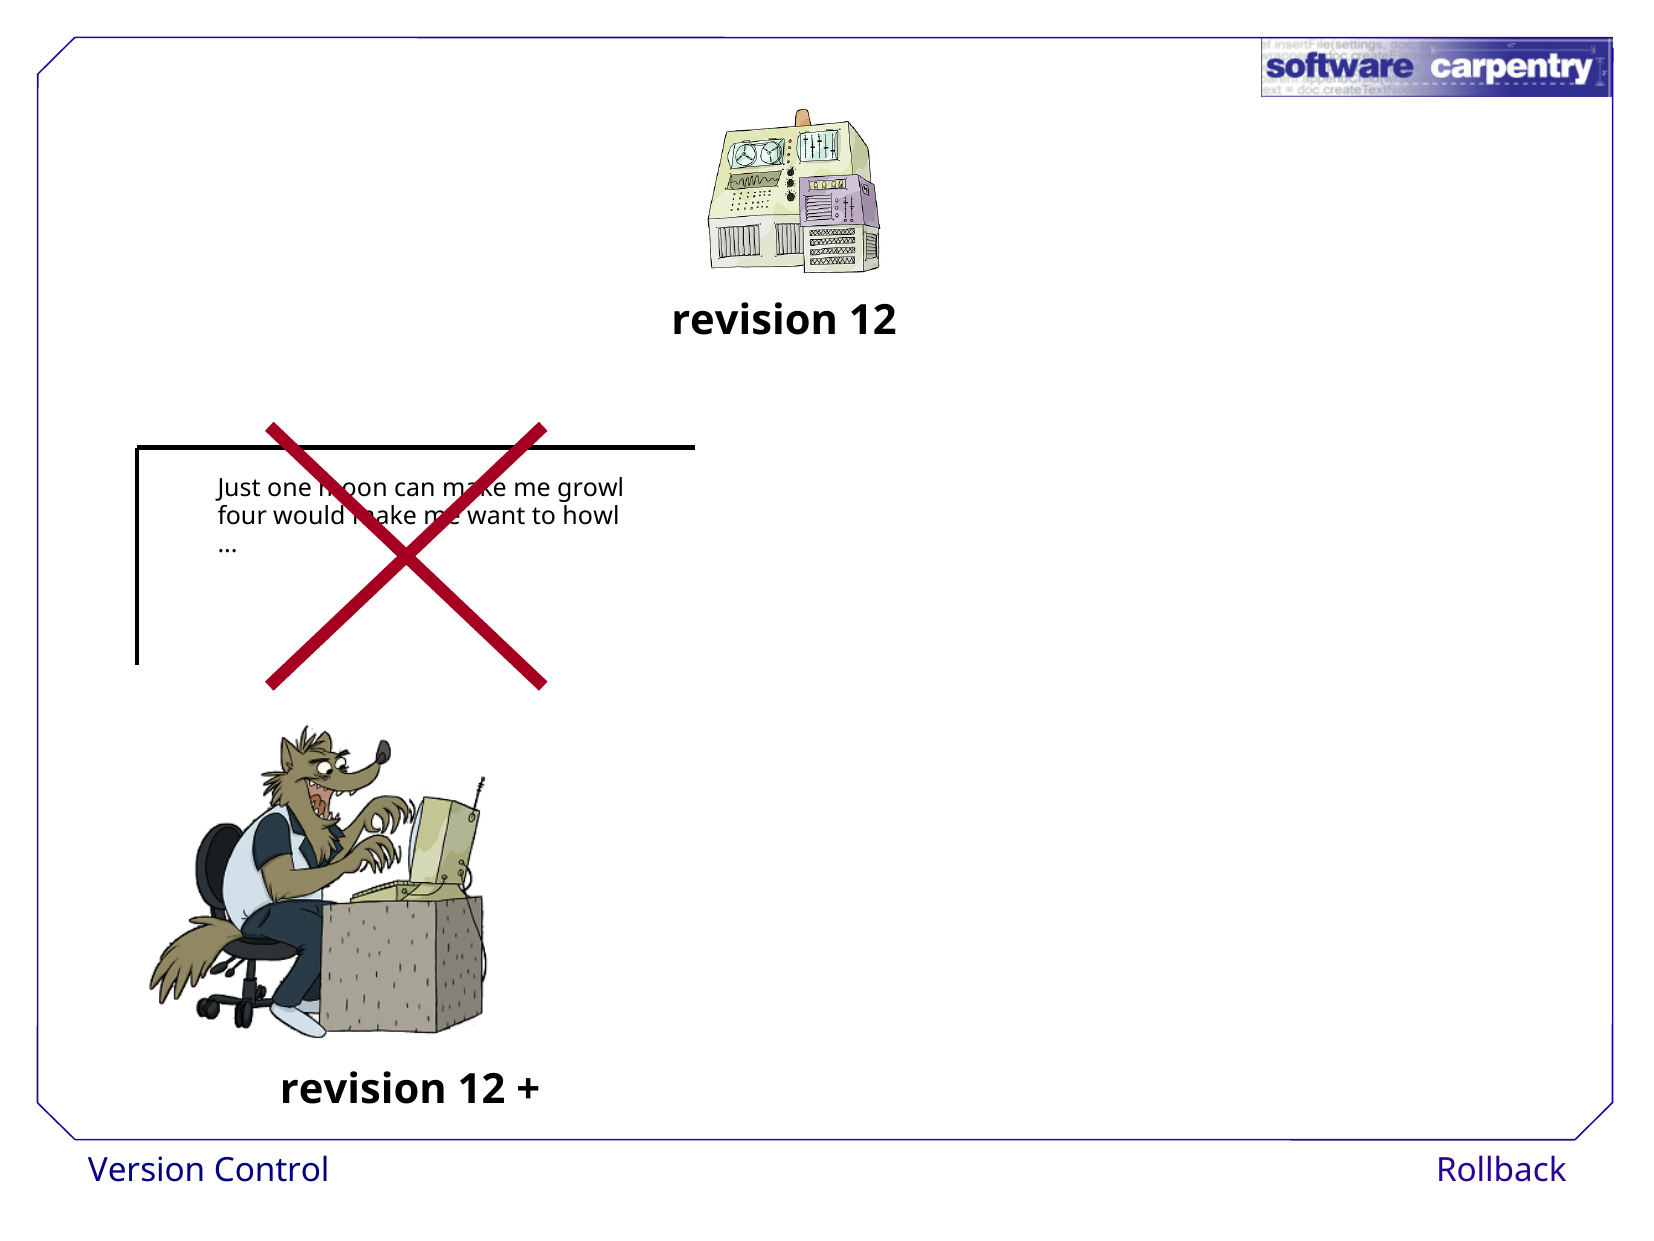

revision 12
Just one moon can make me growl
four would make me want to howl
...
revision 12 +